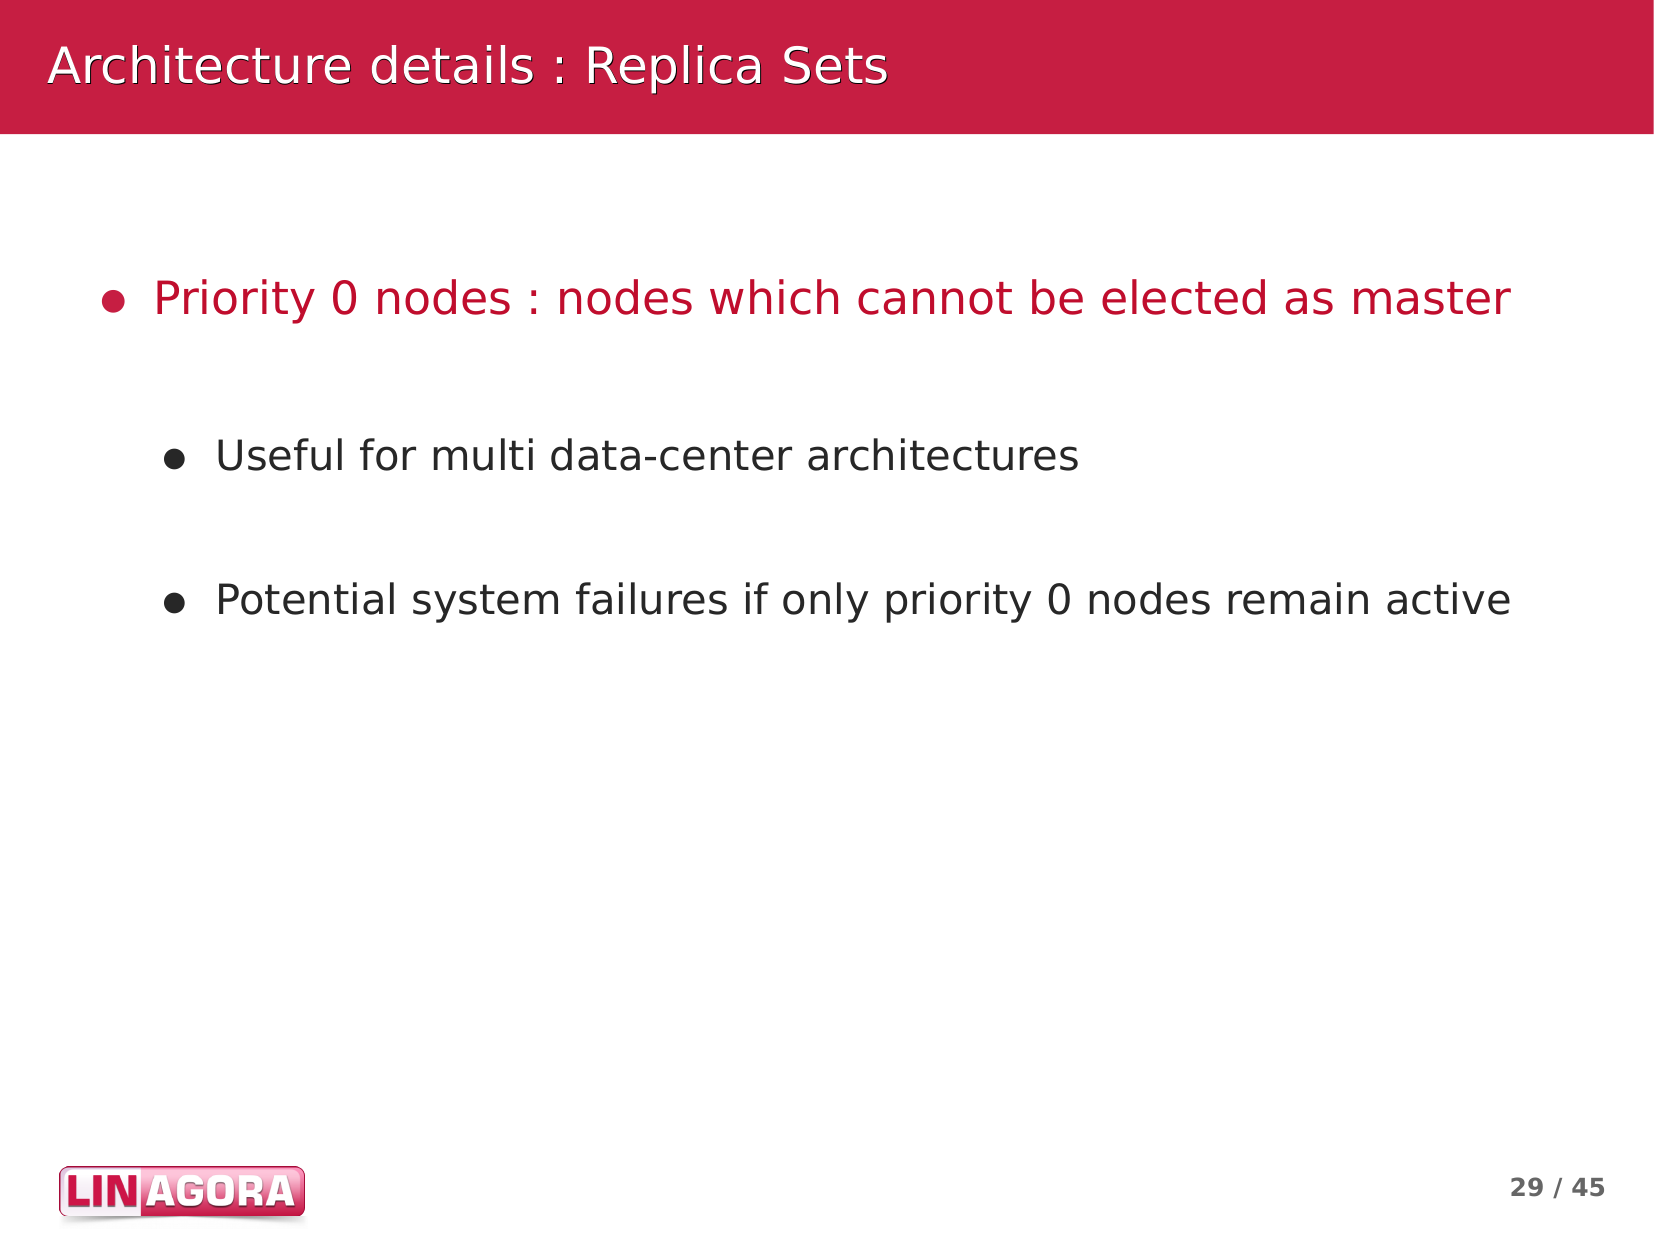

# Architecture details : Replica Sets
Priority 0 nodes : nodes which cannot be elected as master
Useful for multi data-center architectures
Potential system failures if only priority 0 nodes remain active